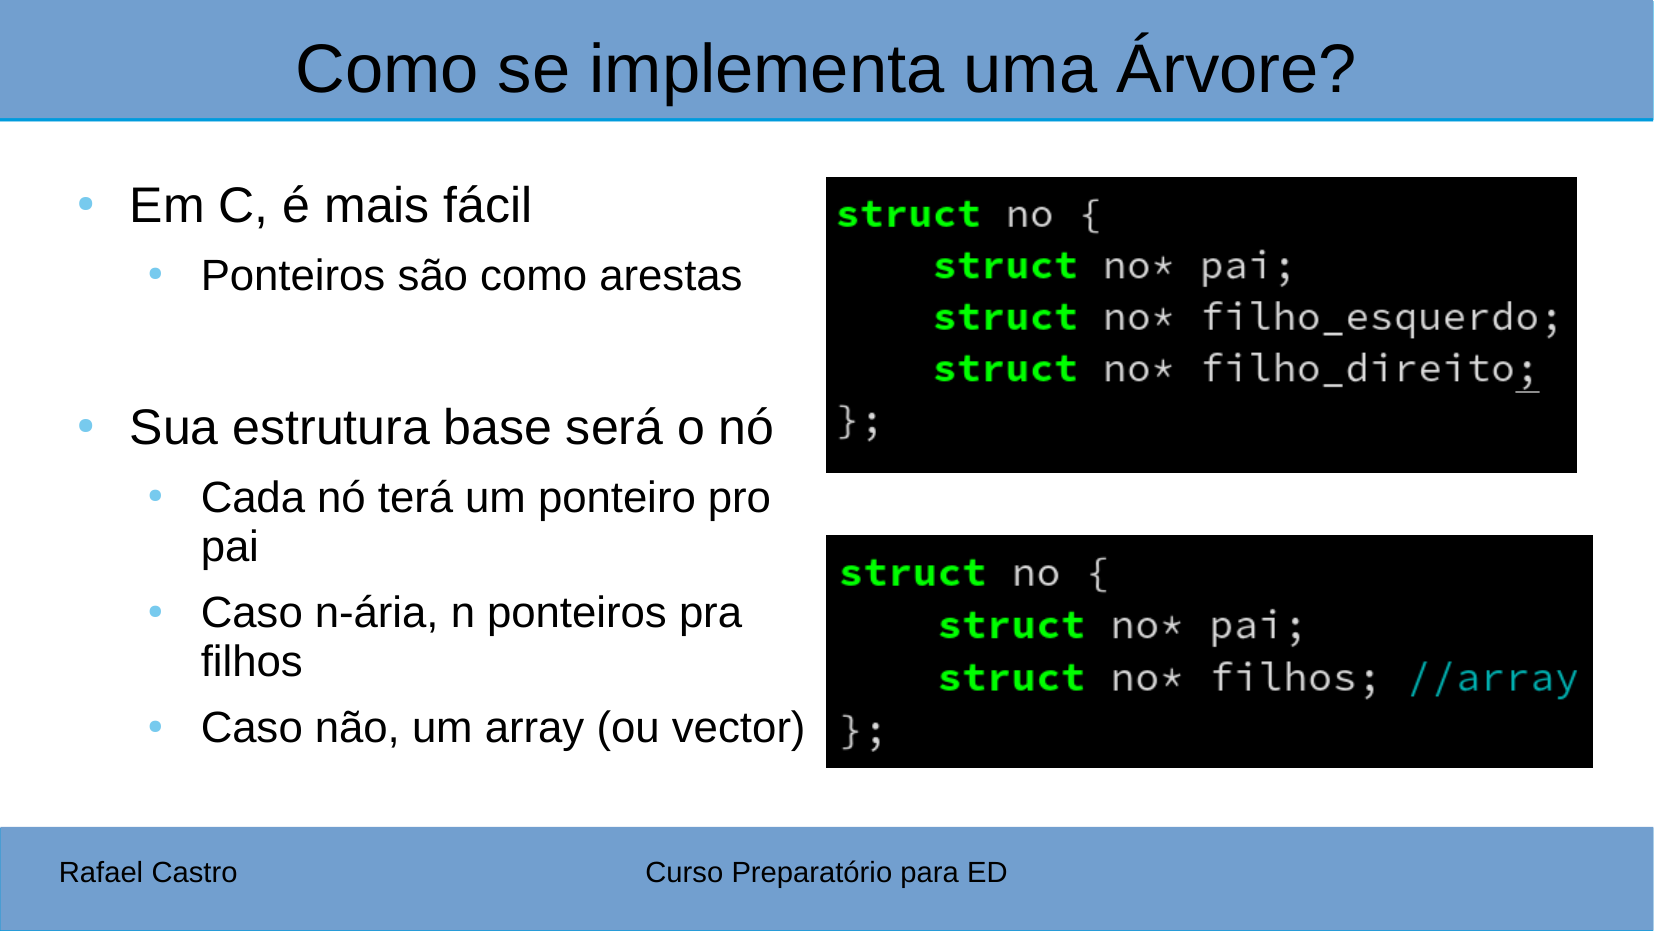

# Como se implementa uma Árvore?
Em C, é mais fácil
Ponteiros são como arestas
Sua estrutura base será o nó
Cada nó terá um ponteiro pro pai
Caso n-ária, n ponteiros pra filhos
Caso não, um array (ou vector)
Curso Preparatório para ED